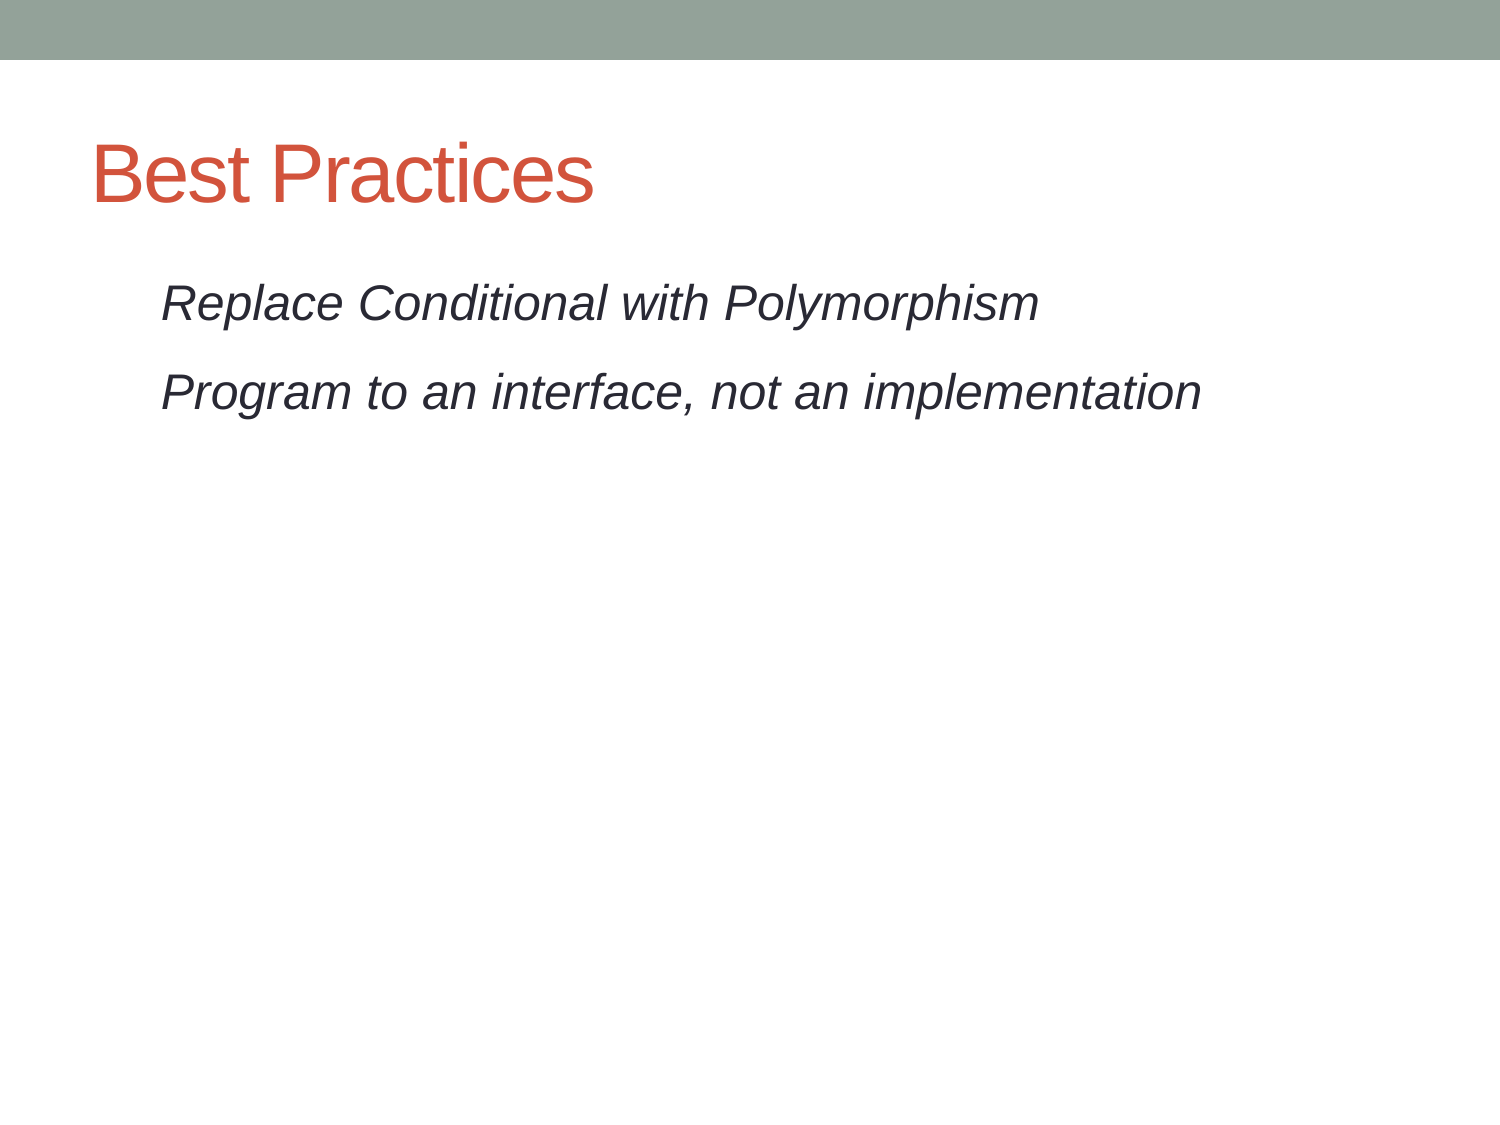

# Best Practices
Replace Conditional with Polymorphism
Program to an interface, not an implementation